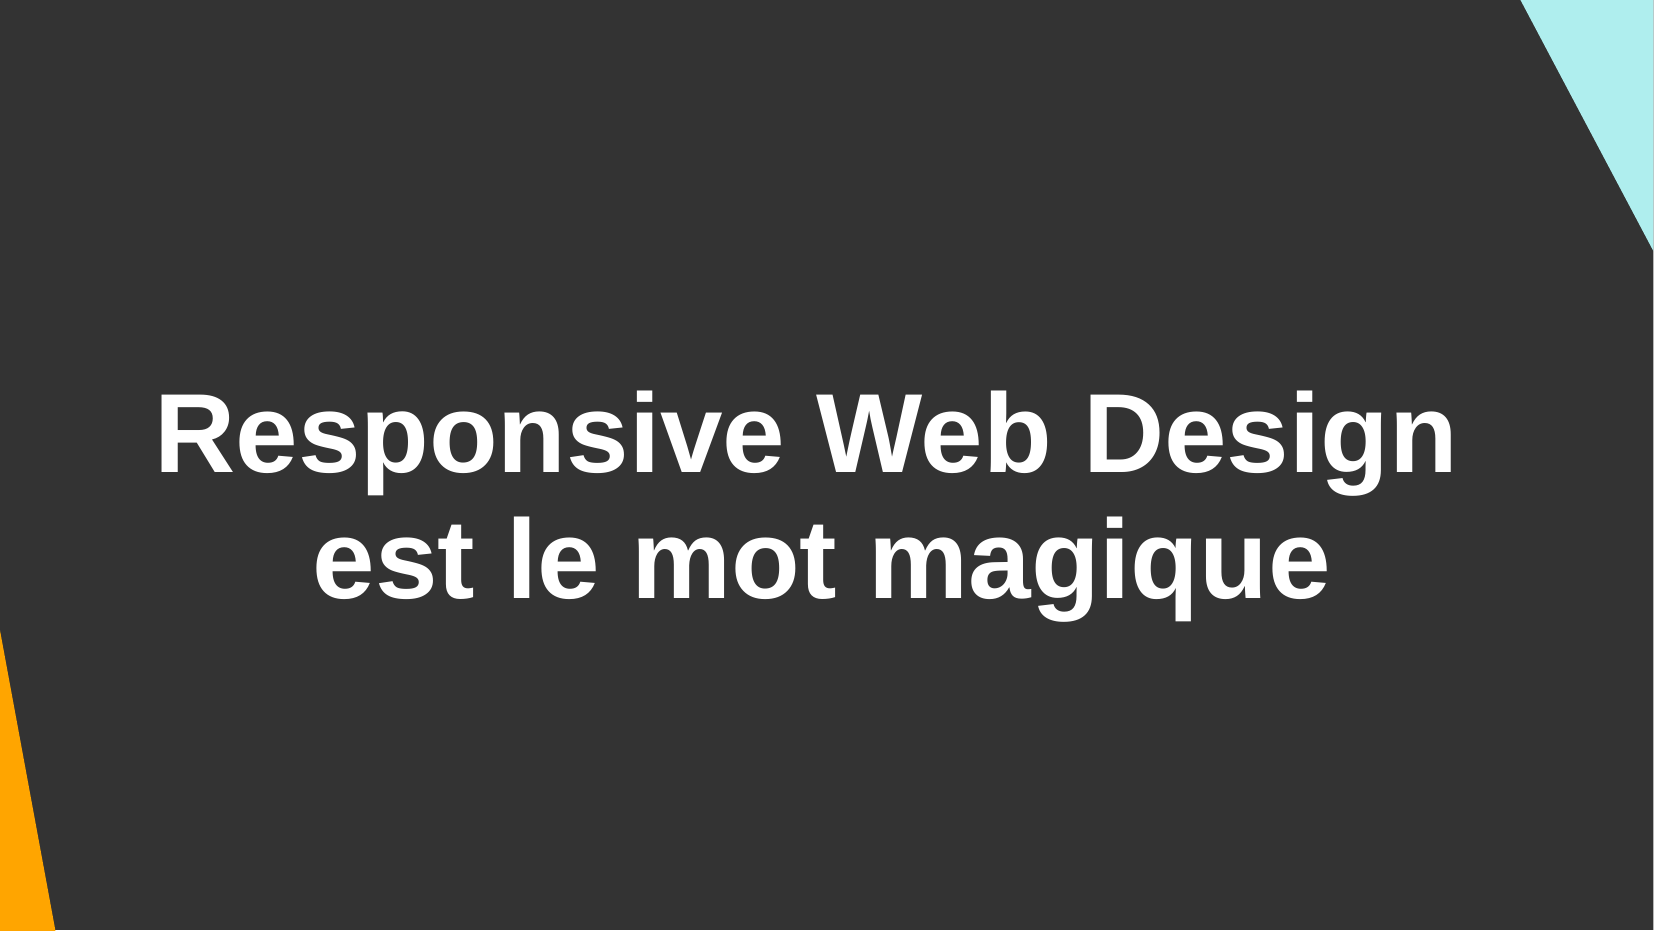

# Responsive Web Design est le mot magique